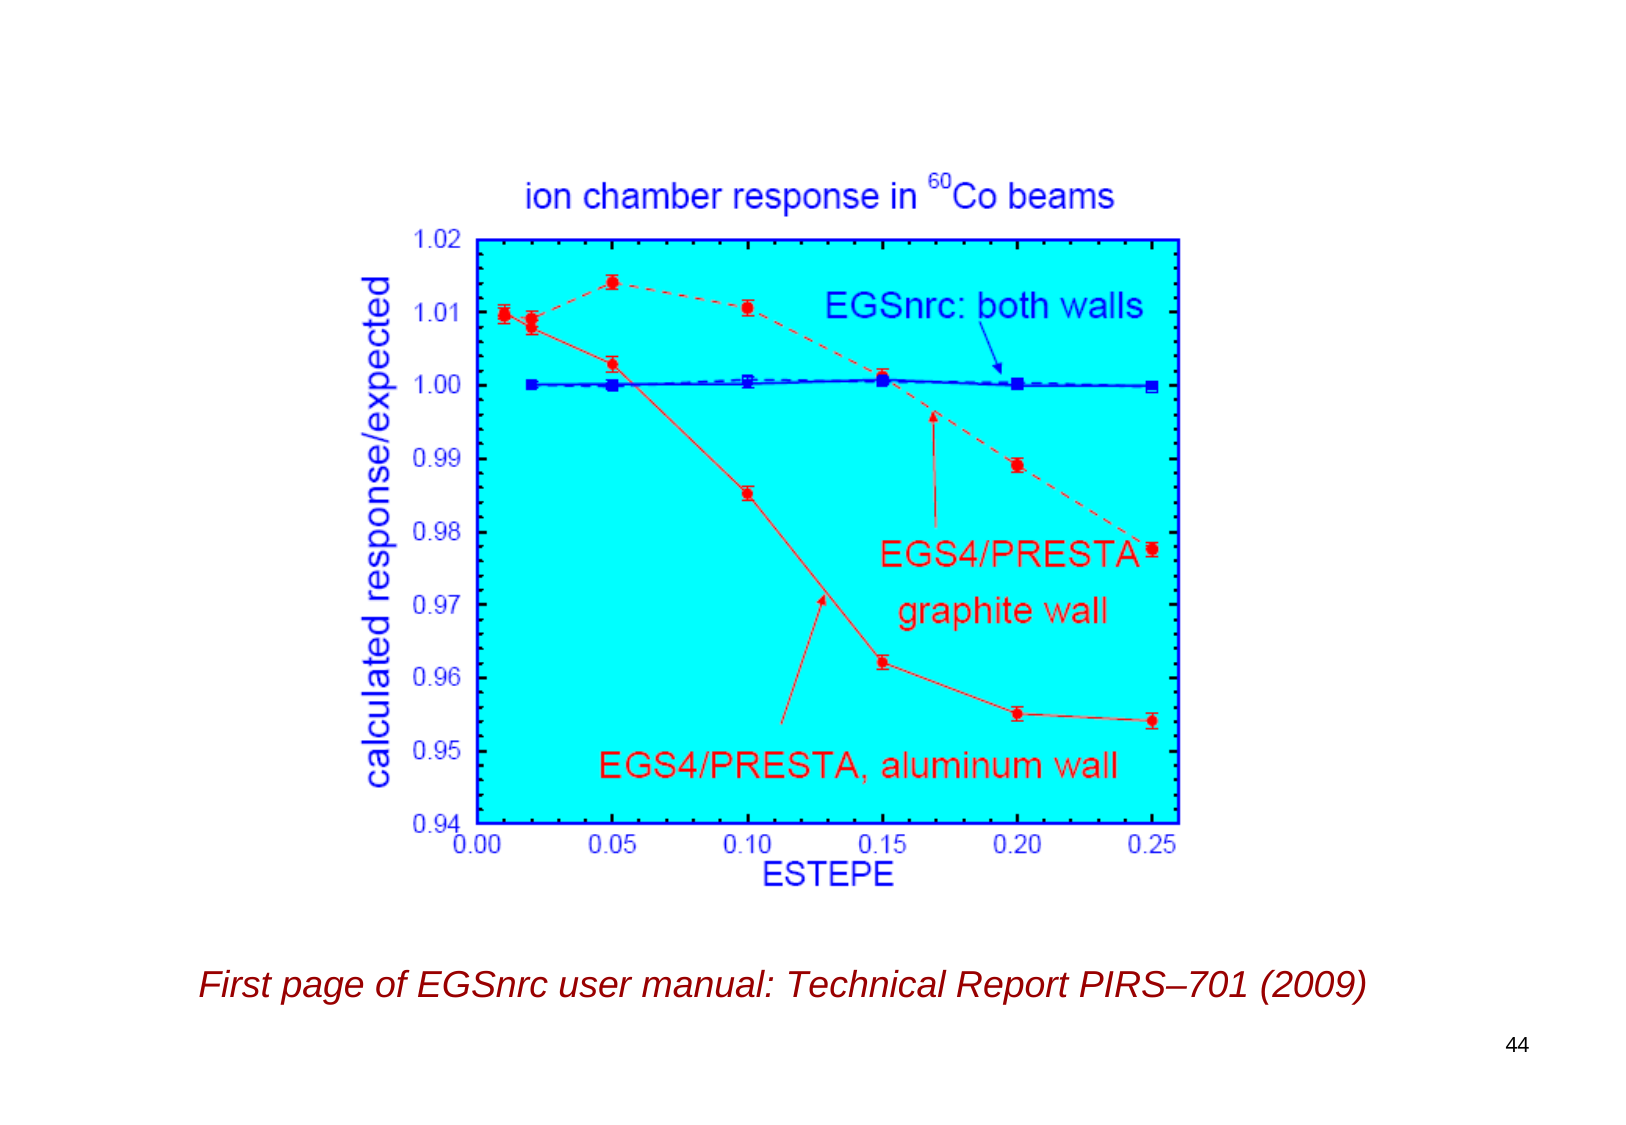

First page of EGSnrc user manual: Technical Report PIRS–701 (2009)
44